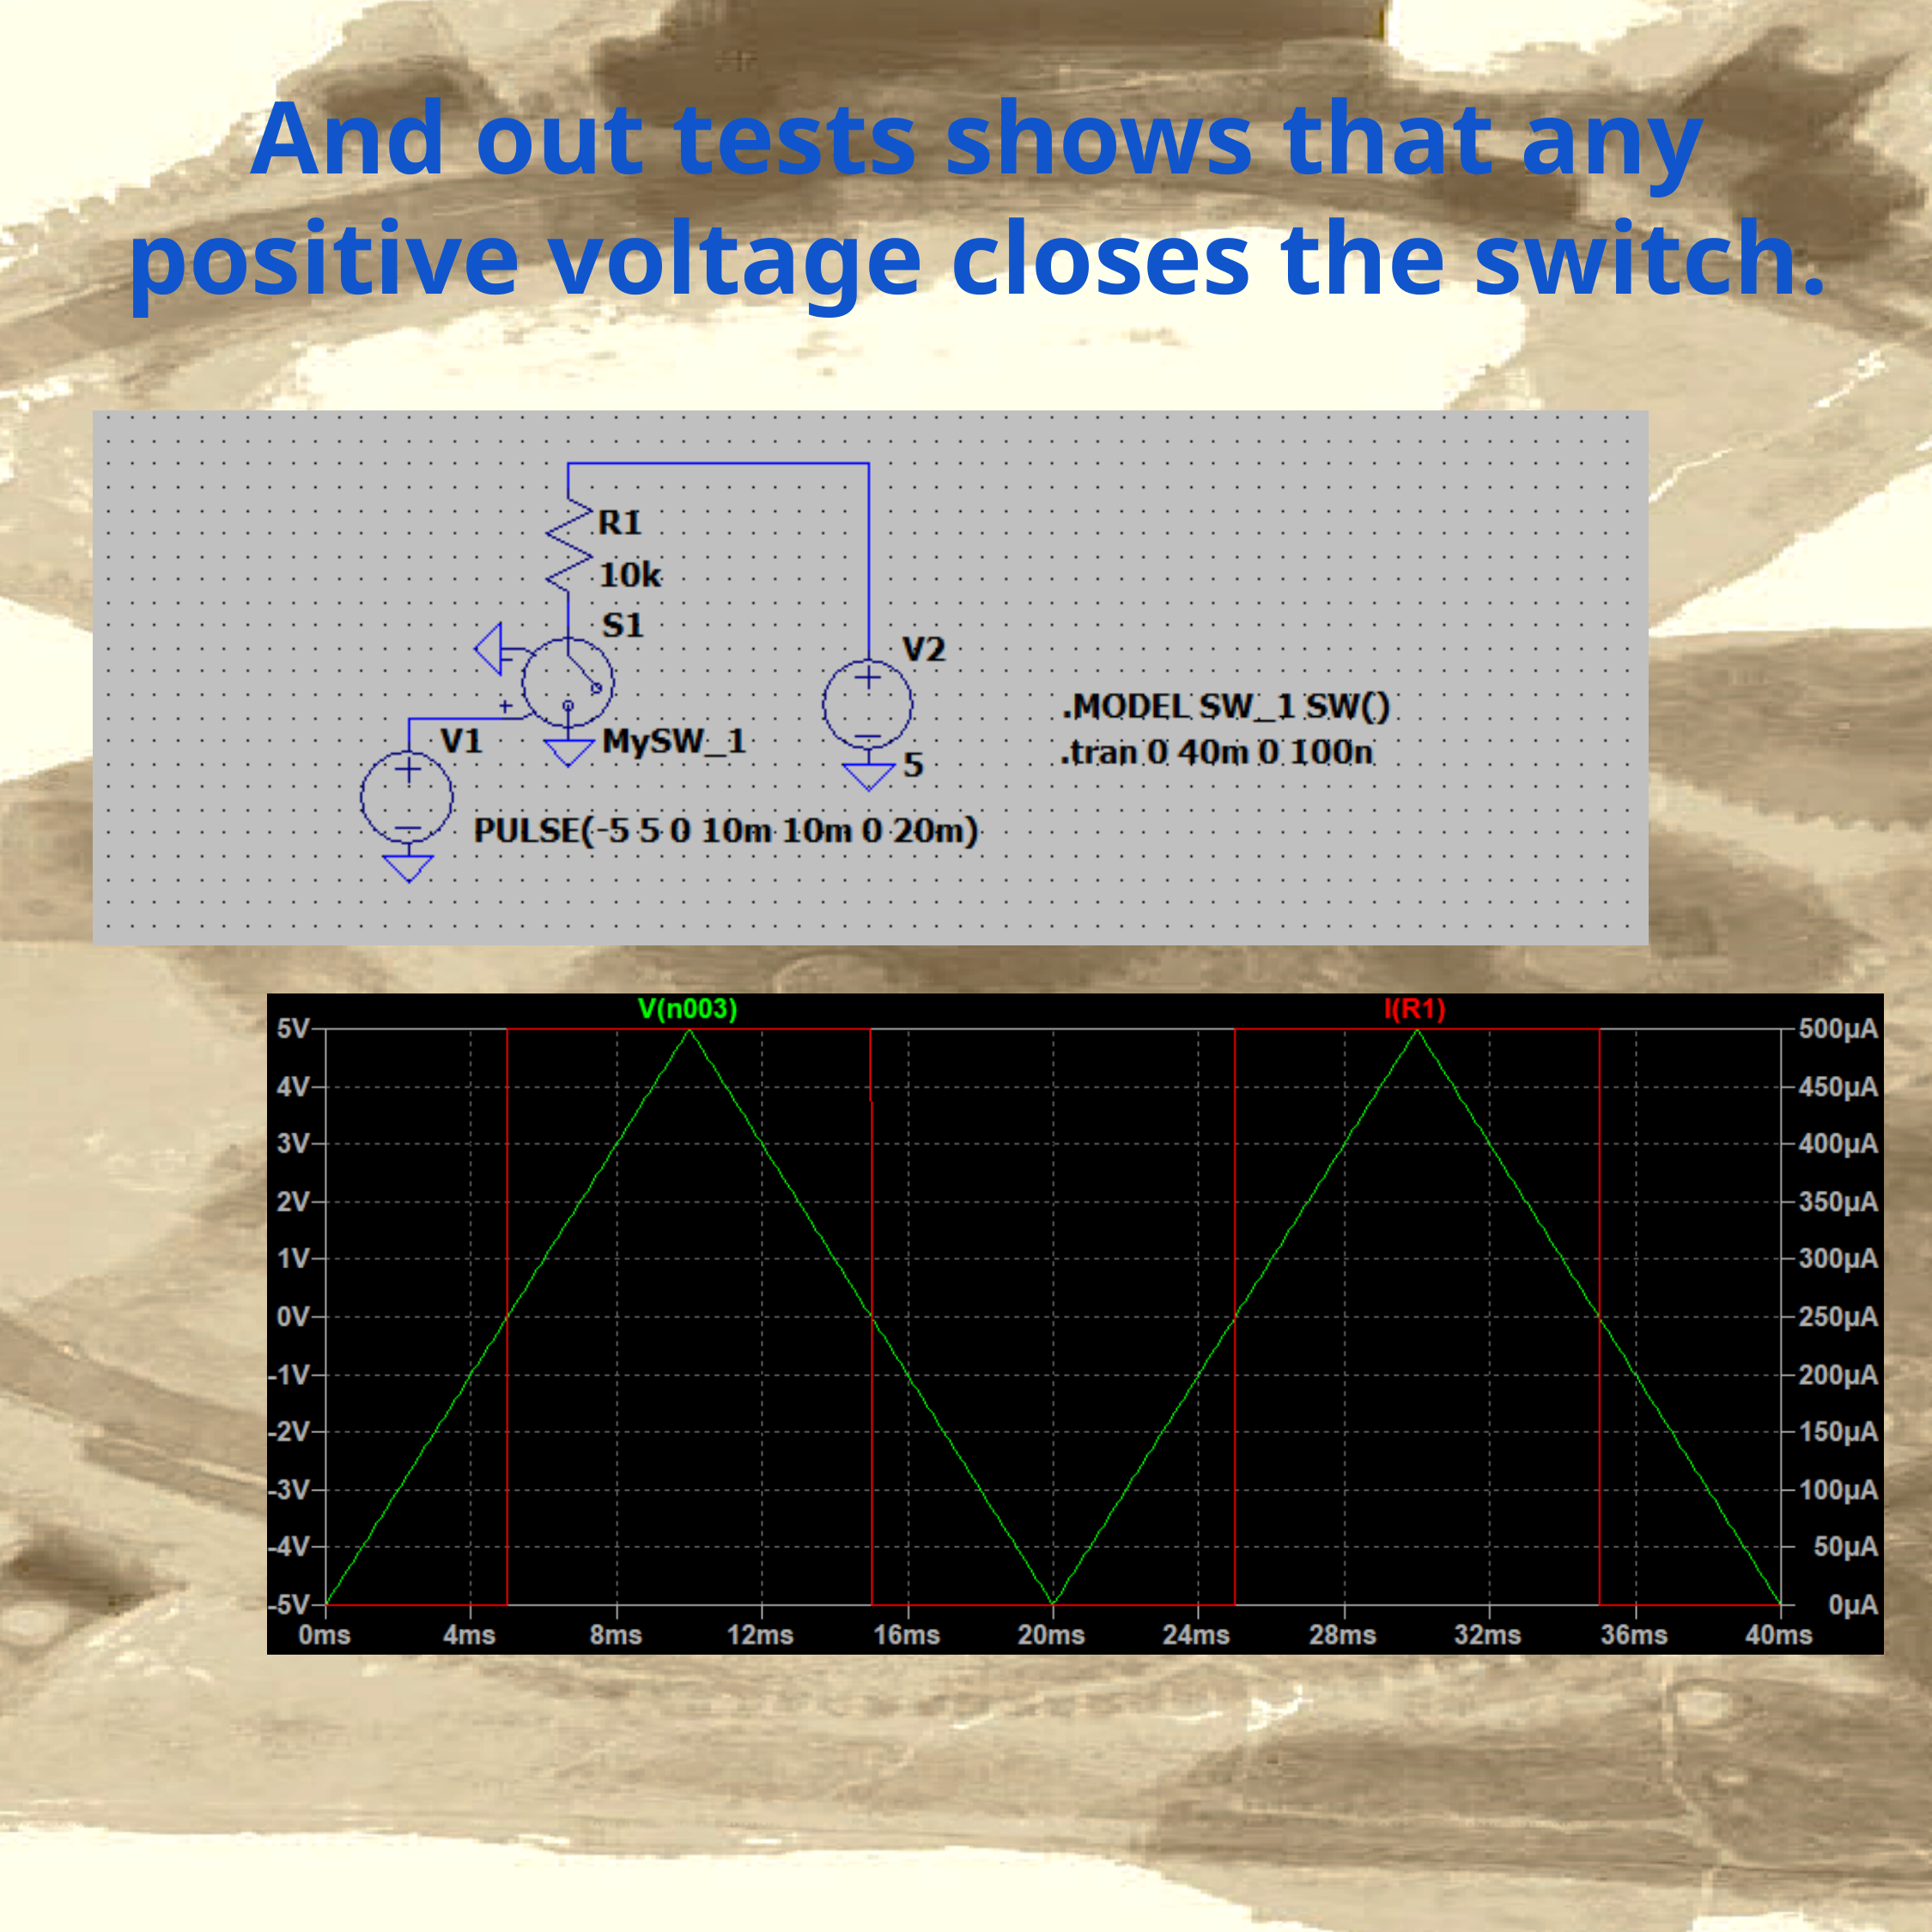

And out tests shows that any positive voltage closes the switch.